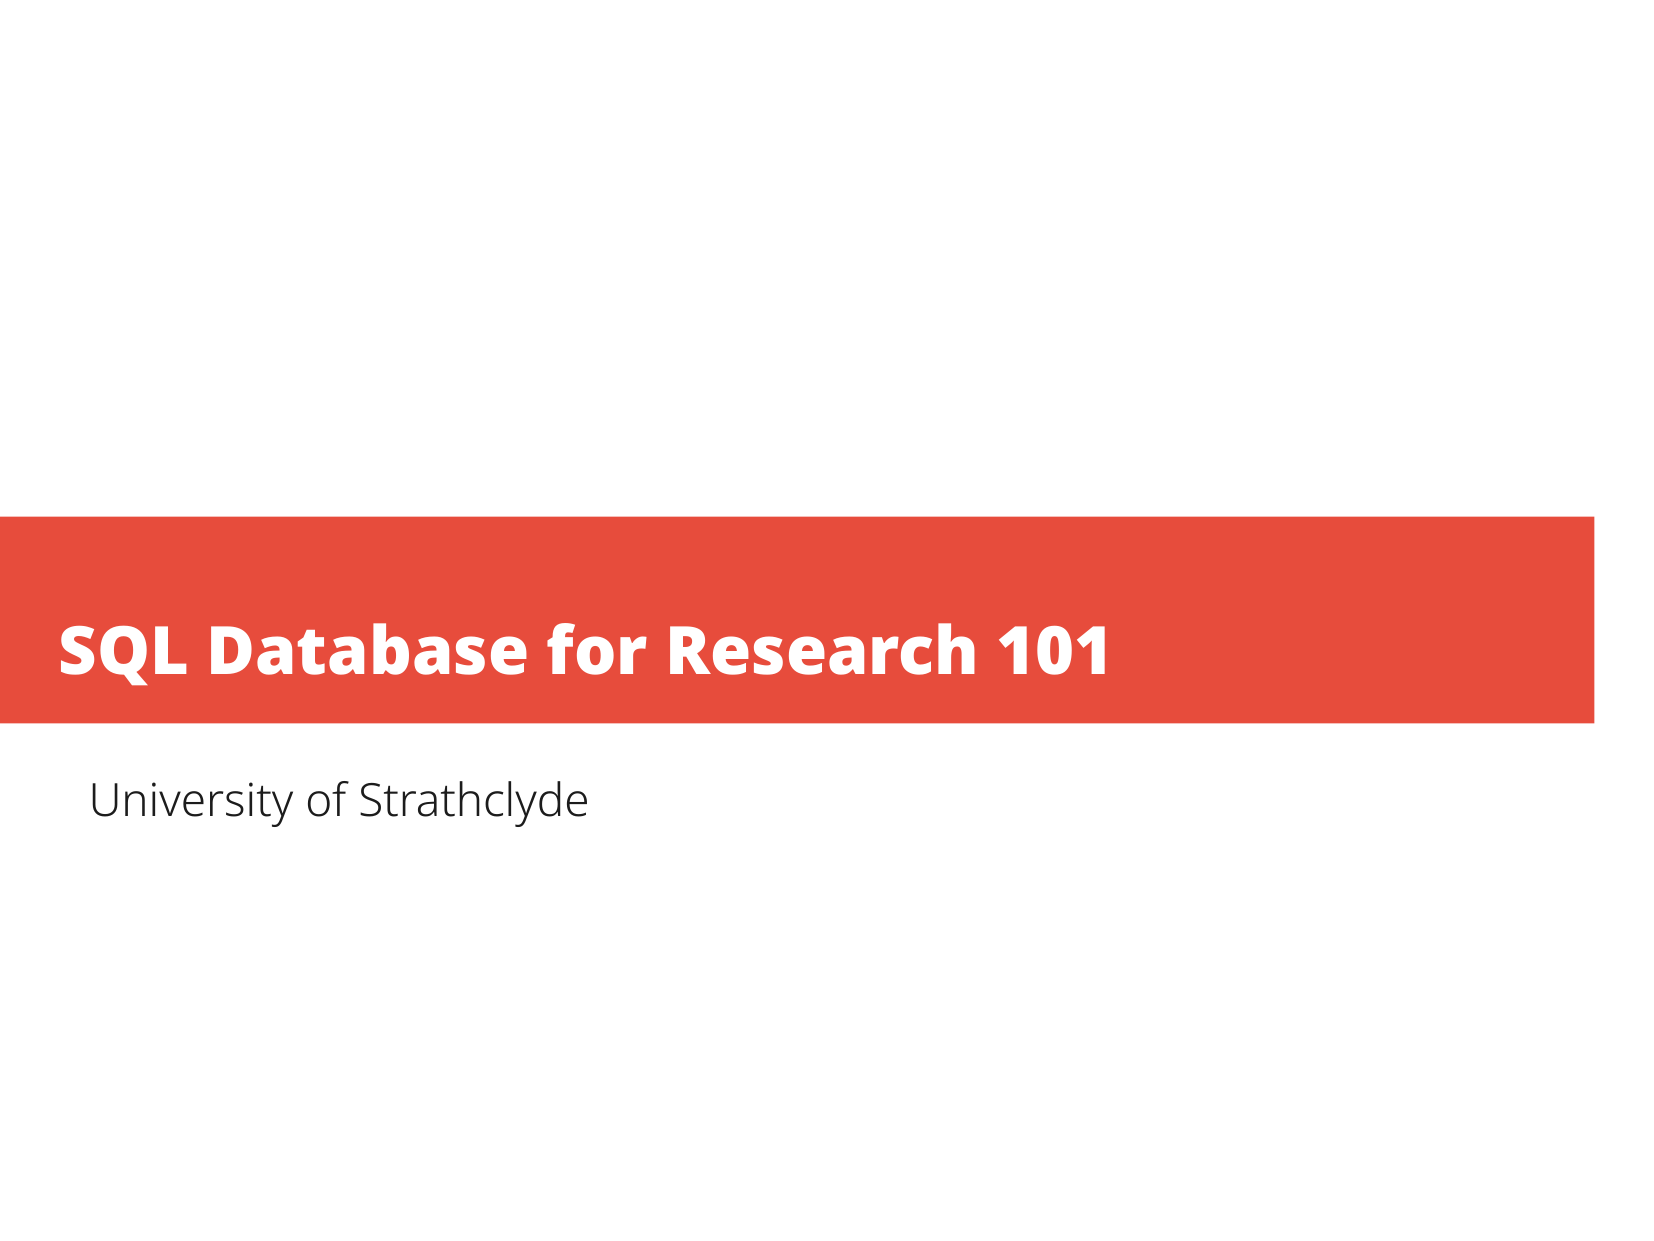

# SQL Database for Research 101
University of Strathclyde